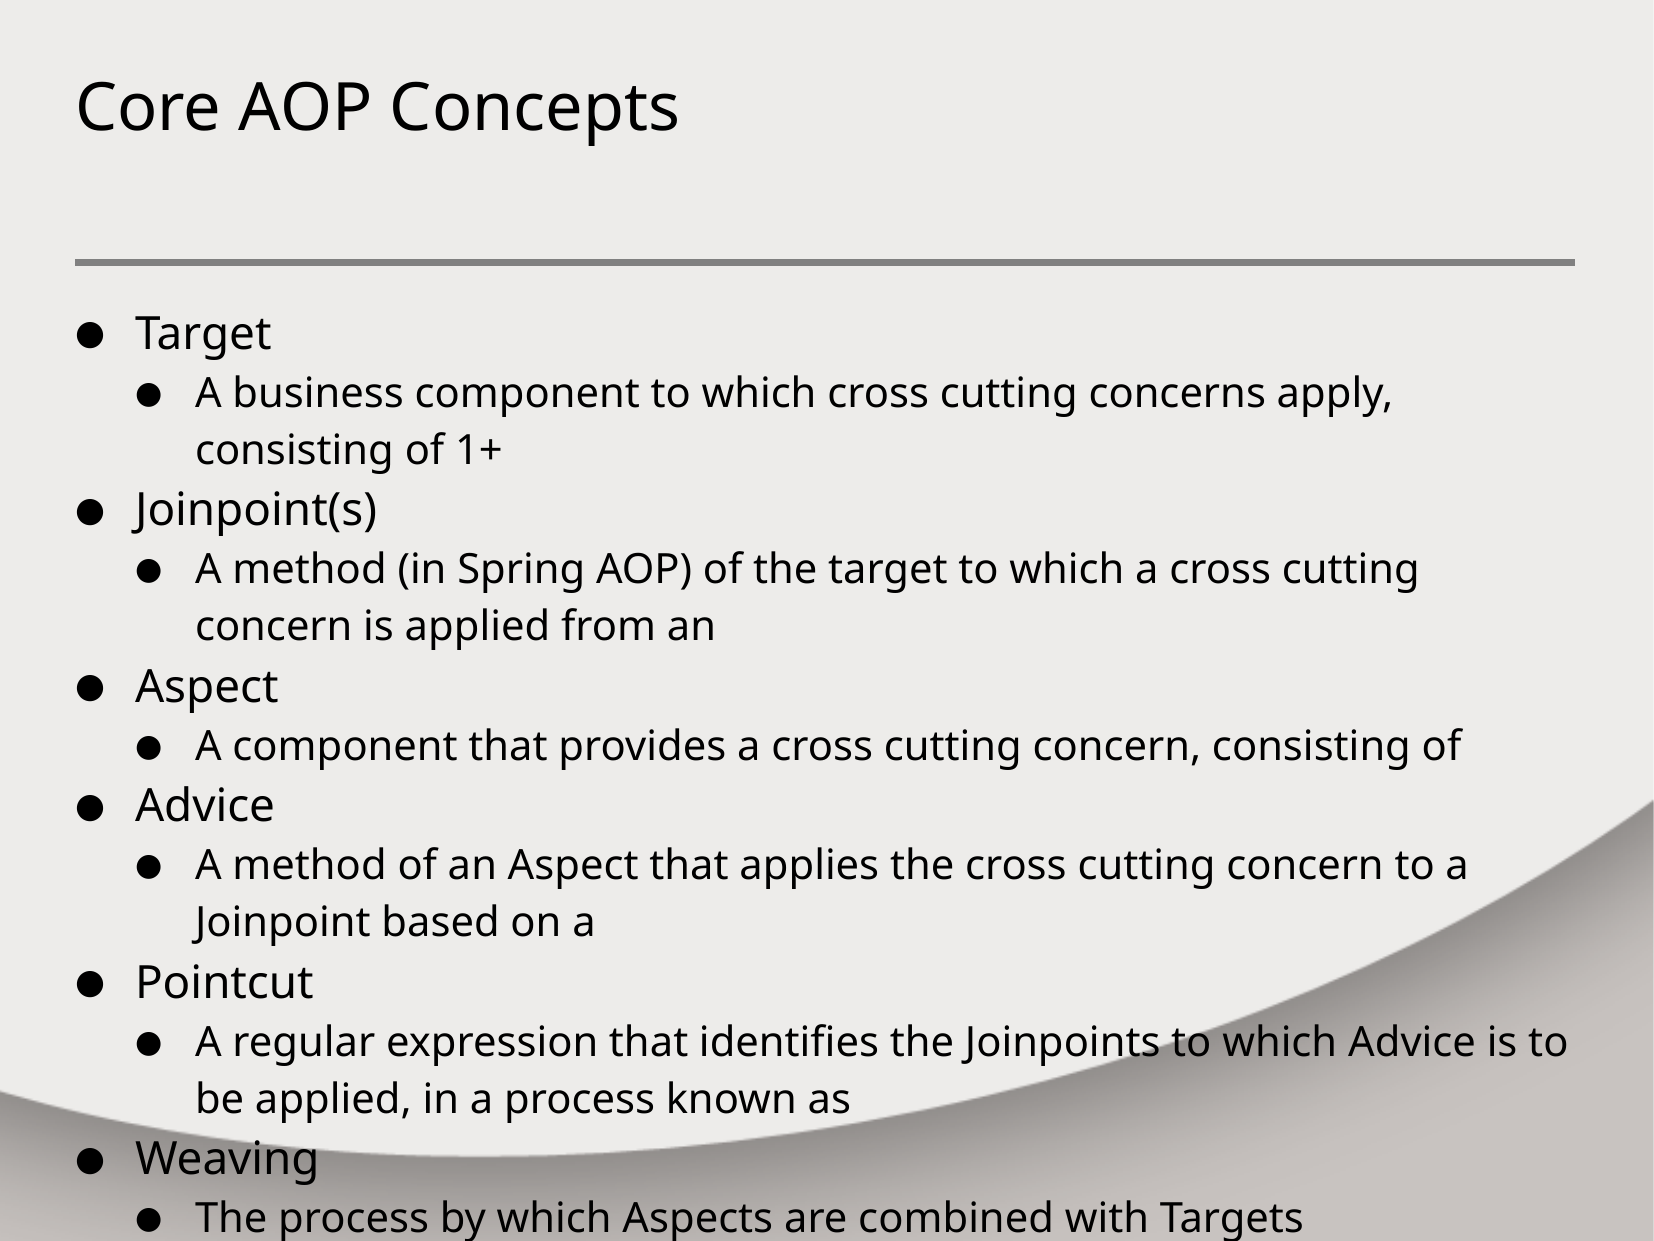

Core AOP Concepts
# Target
A business component to which cross cutting concerns apply, consisting of 1+
Joinpoint(s)
A method (in Spring AOP) of the target to which a cross cutting concern is applied from an
Aspect
A component that provides a cross cutting concern, consisting of
Advice
A method of an Aspect that applies the cross cutting concern to a Joinpoint based on a
Pointcut
A regular expression that identifies the Joinpoints to which Advice is to be applied, in a process known as
Weaving
The process by which Aspects are combined with Targets